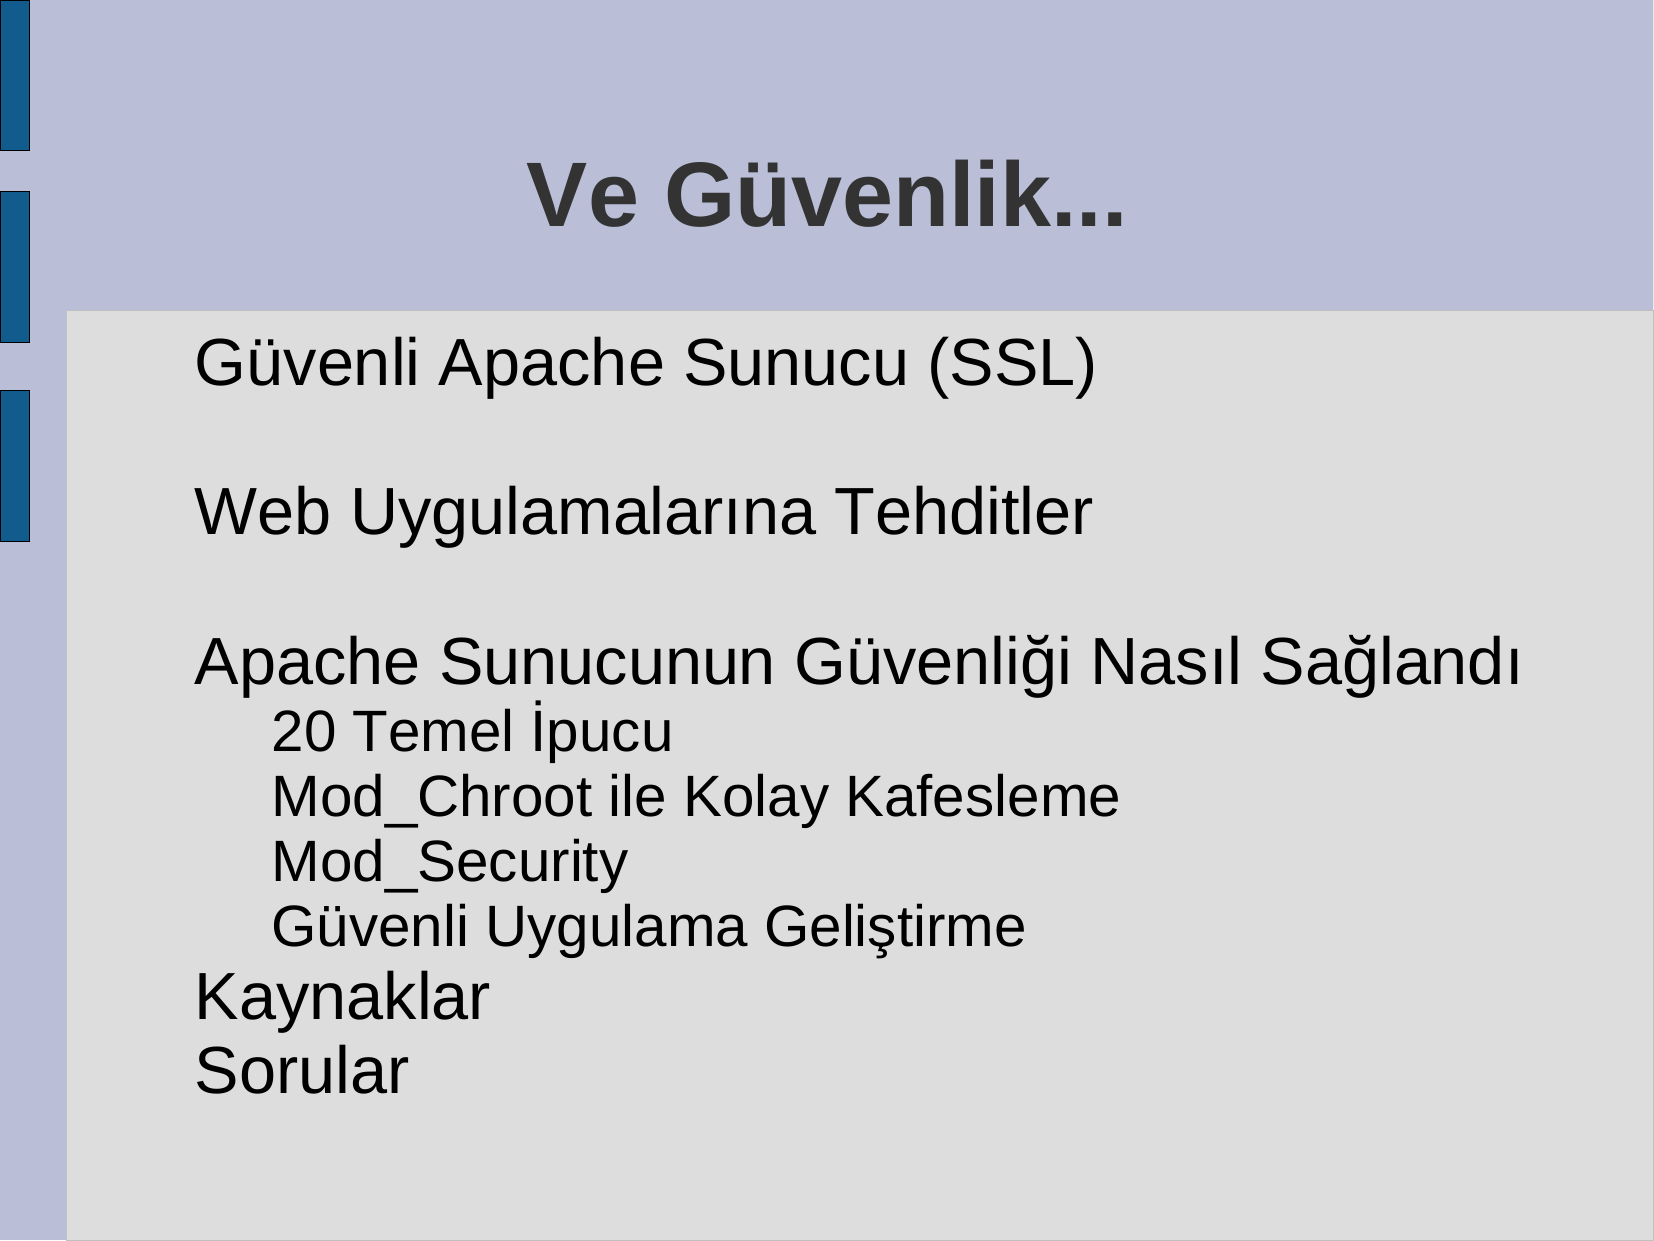

# Ve Güvenlik...
Güvenli Apache Sunucu (SSL)
Web Uygulamalarına Tehditler
Apache Sunucunun Güvenliği Nasıl Sağlandı
20 Temel İpucu
Mod_Chroot ile Kolay Kafesleme
Mod_Security
Güvenli Uygulama Geliştirme
Kaynaklar
Sorular